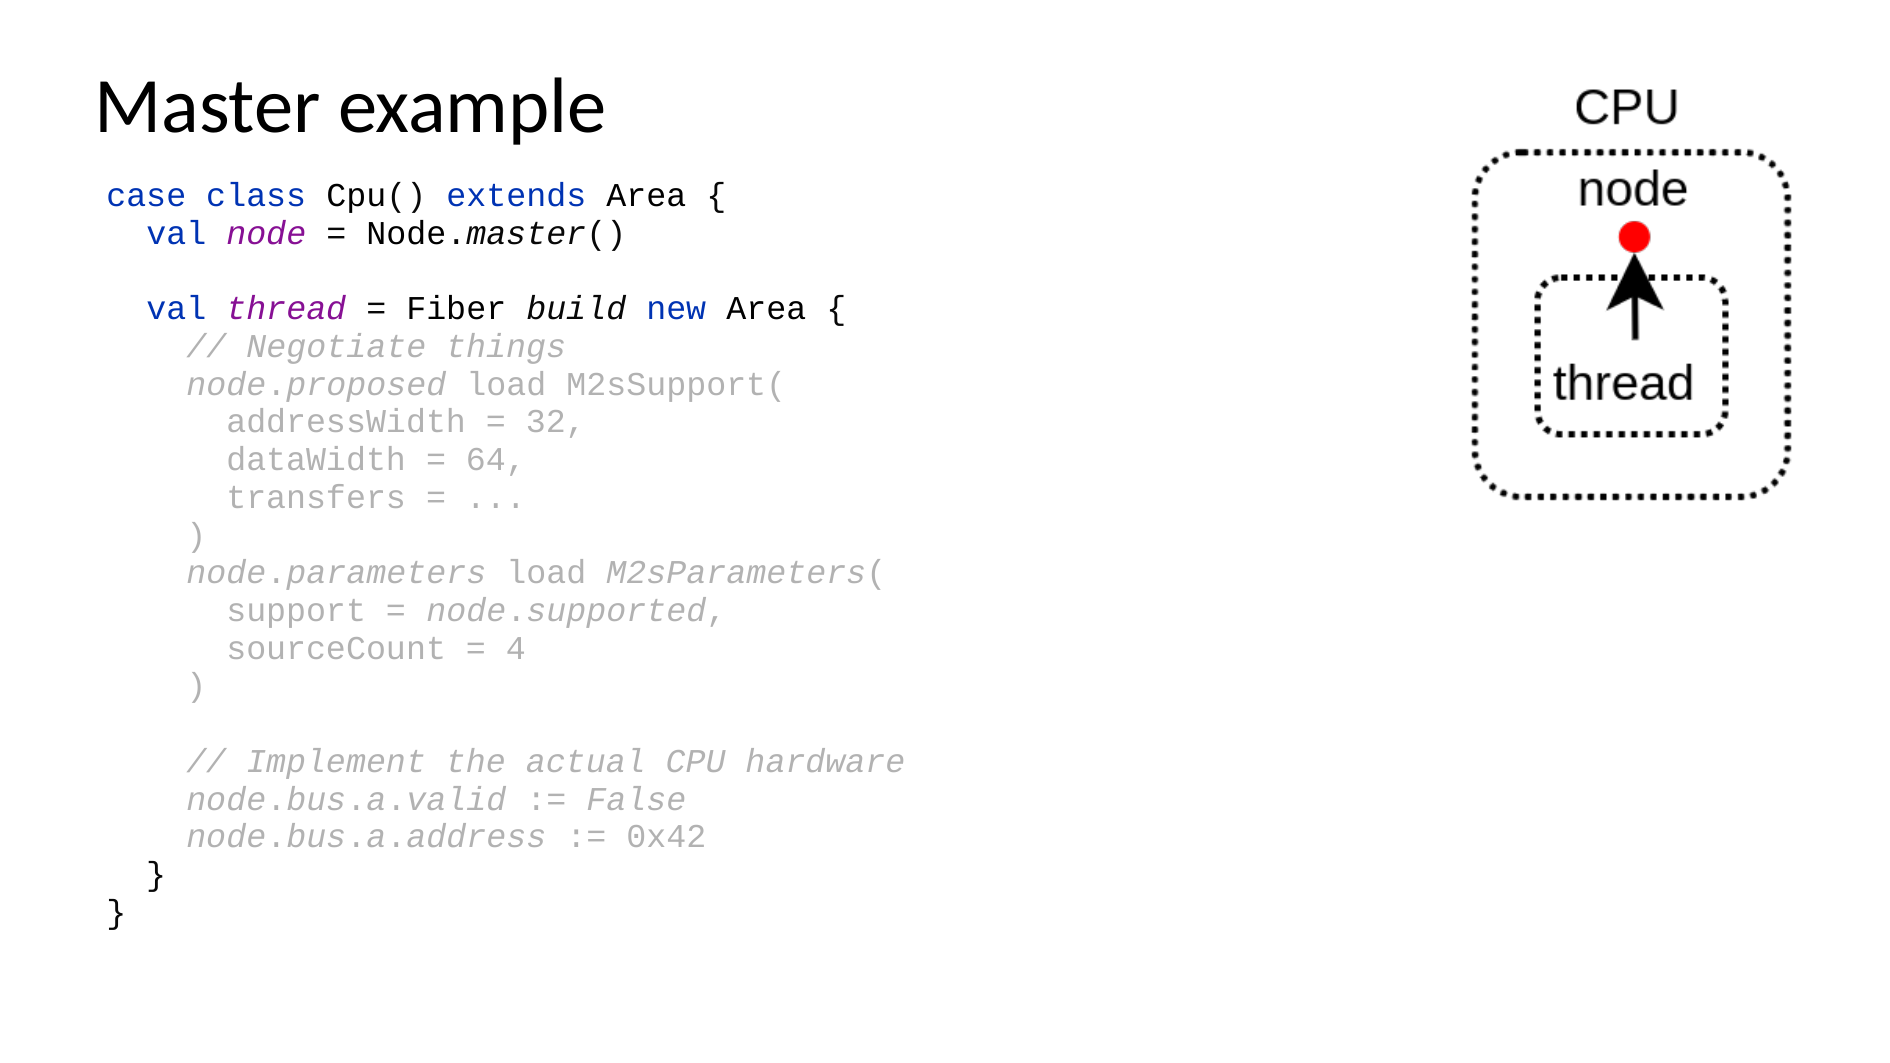

# Master example
case class Cpu() extends Area {
 val node = Node.master()
 val thread = Fiber build new Area {
 // Negotiate things
 node.proposed load M2sSupport(
 addressWidth = 32,
 dataWidth = 64,
 transfers = ...
 )
 node.parameters load M2sParameters(
 support = node.supported,
 sourceCount = 4
 )
 // Implement the actual CPU hardware
 node.bus.a.valid := False
 node.bus.a.address := 0x42
 }
}